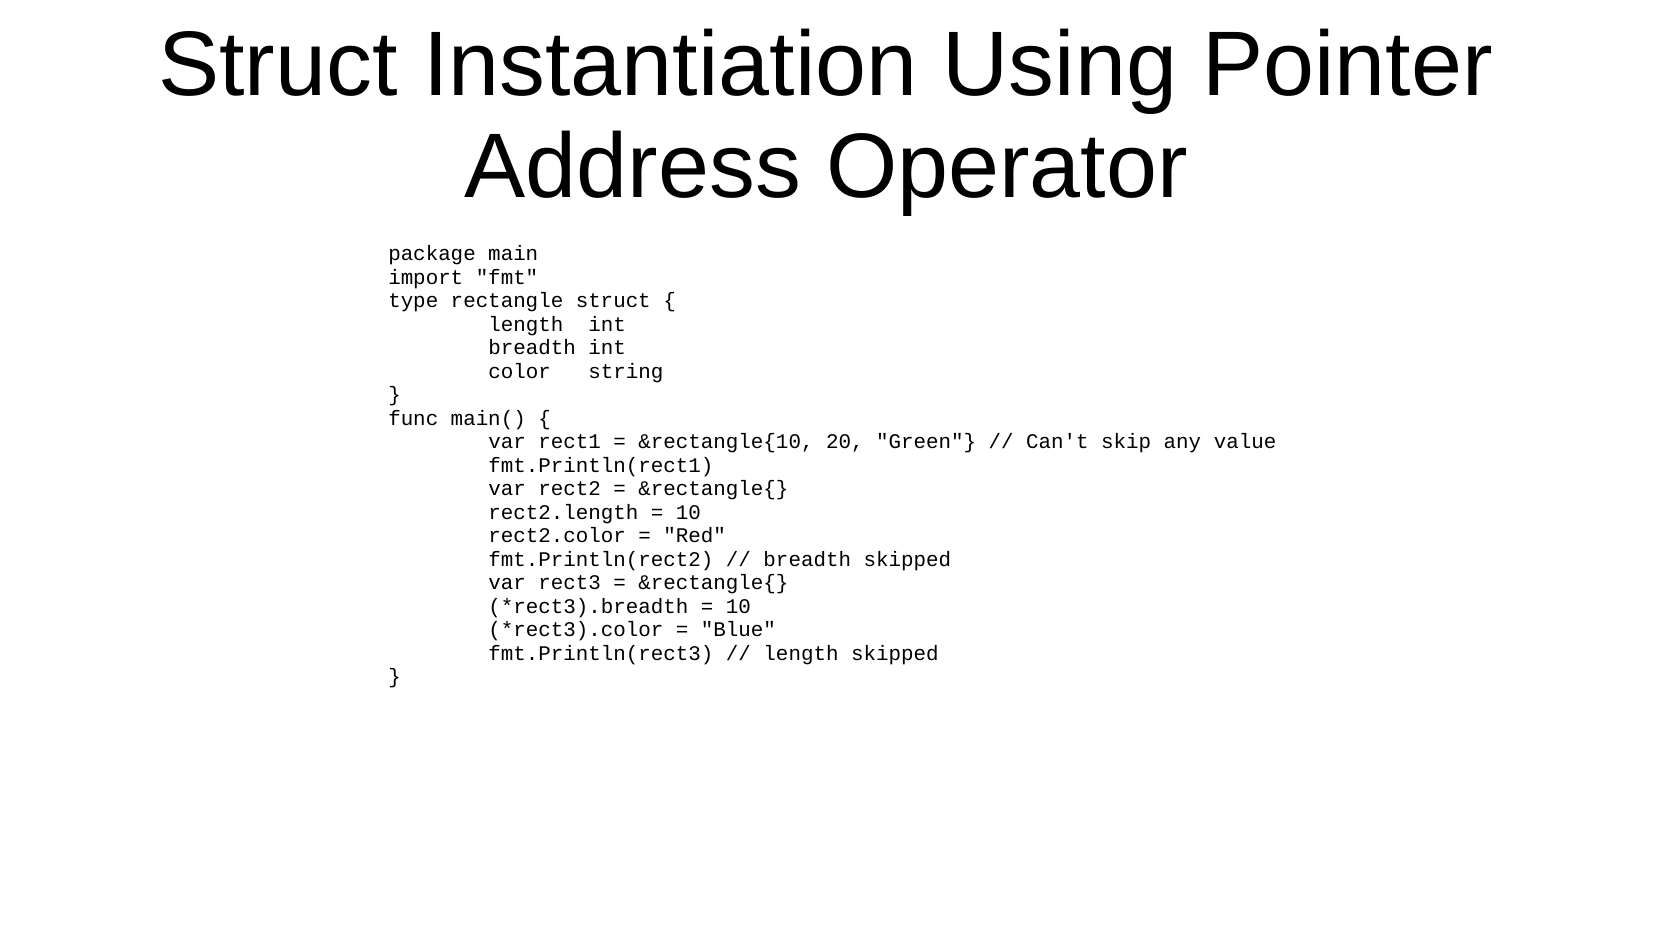

# Struct Instantiation Using Pointer Address Operator
package main
import "fmt"
type rectangle struct {
 length int
 breadth int
 color string
}
func main() {
 var rect1 = &rectangle{10, 20, "Green"} // Can't skip any value
 fmt.Println(rect1)
 var rect2 = &rectangle{}
 rect2.length = 10
 rect2.color = "Red"
 fmt.Println(rect2) // breadth skipped
 var rect3 = &rectangle{}
 (*rect3).breadth = 10
 (*rect3).color = "Blue"
 fmt.Println(rect3) // length skipped
}